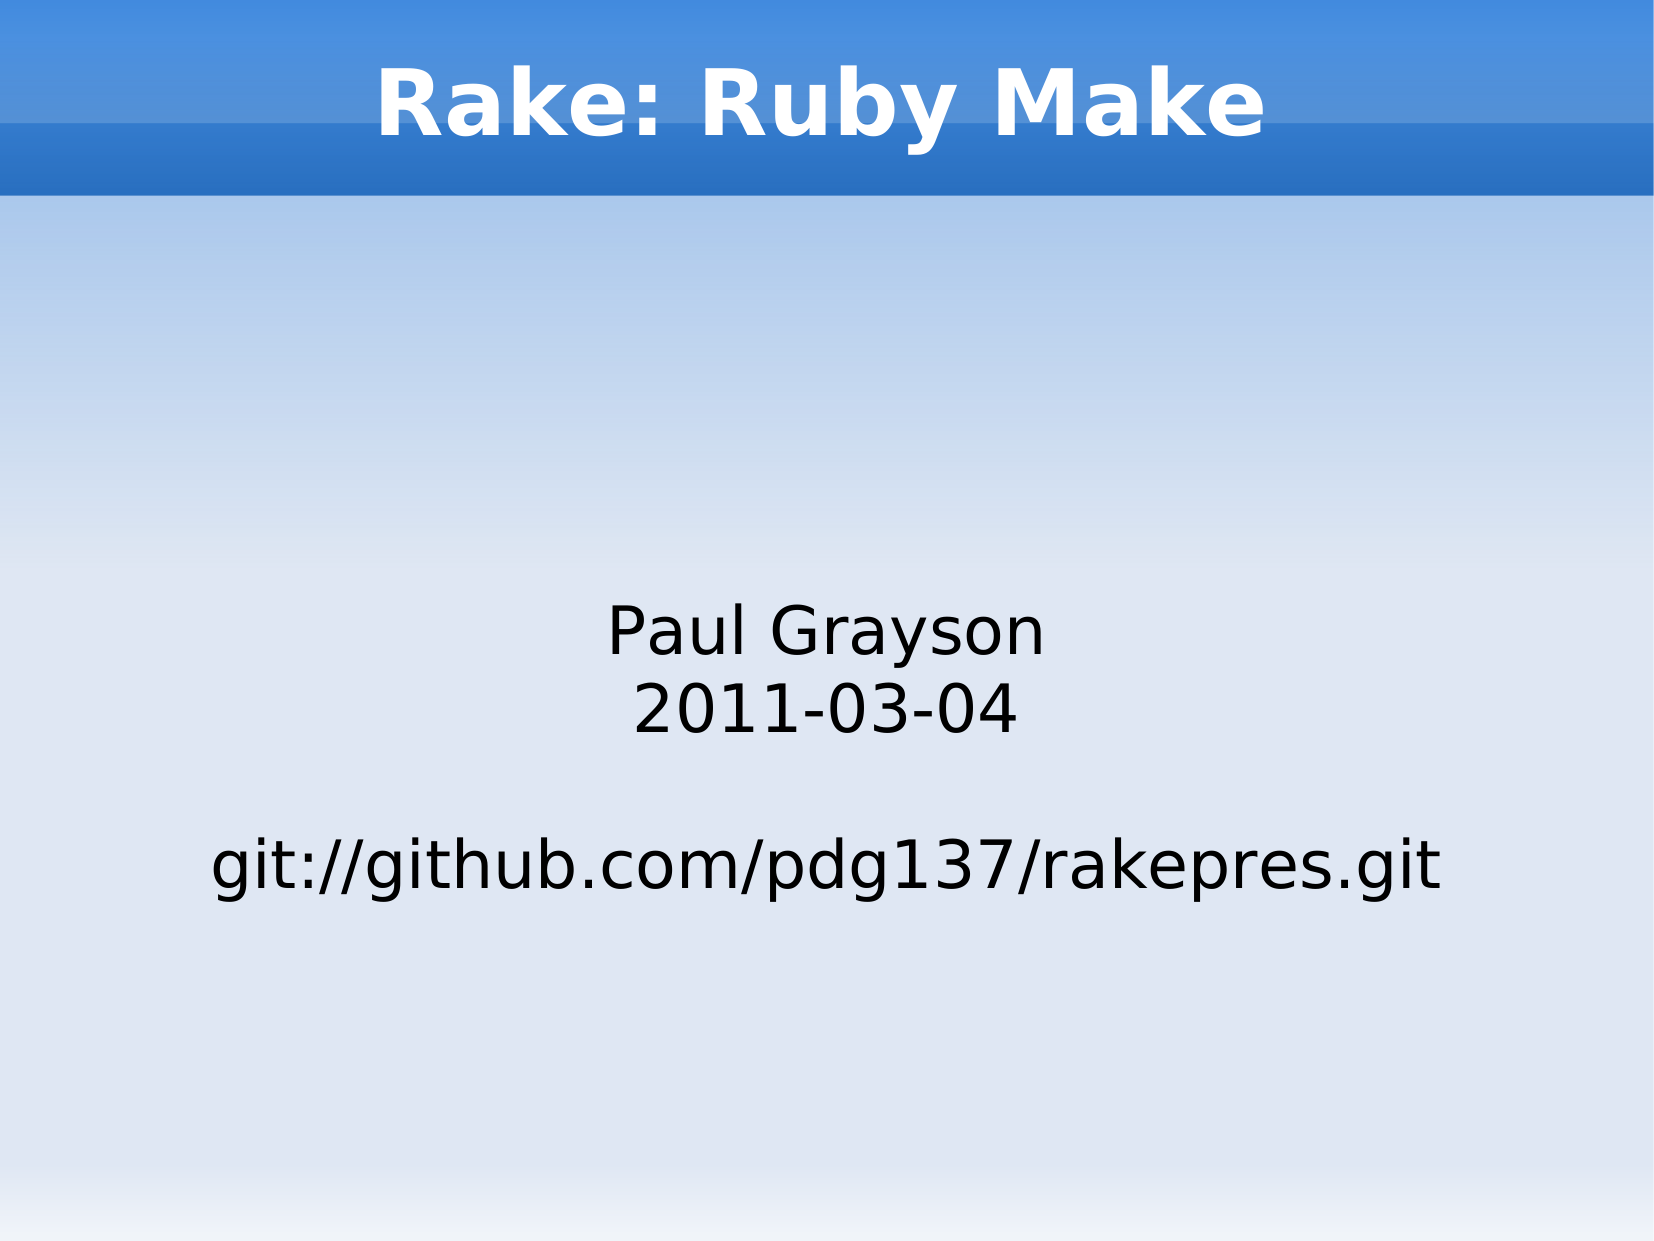

# Rake: Ruby Make
Paul Grayson
2011-03-04
git://github.com/pdg137/rakepres.git